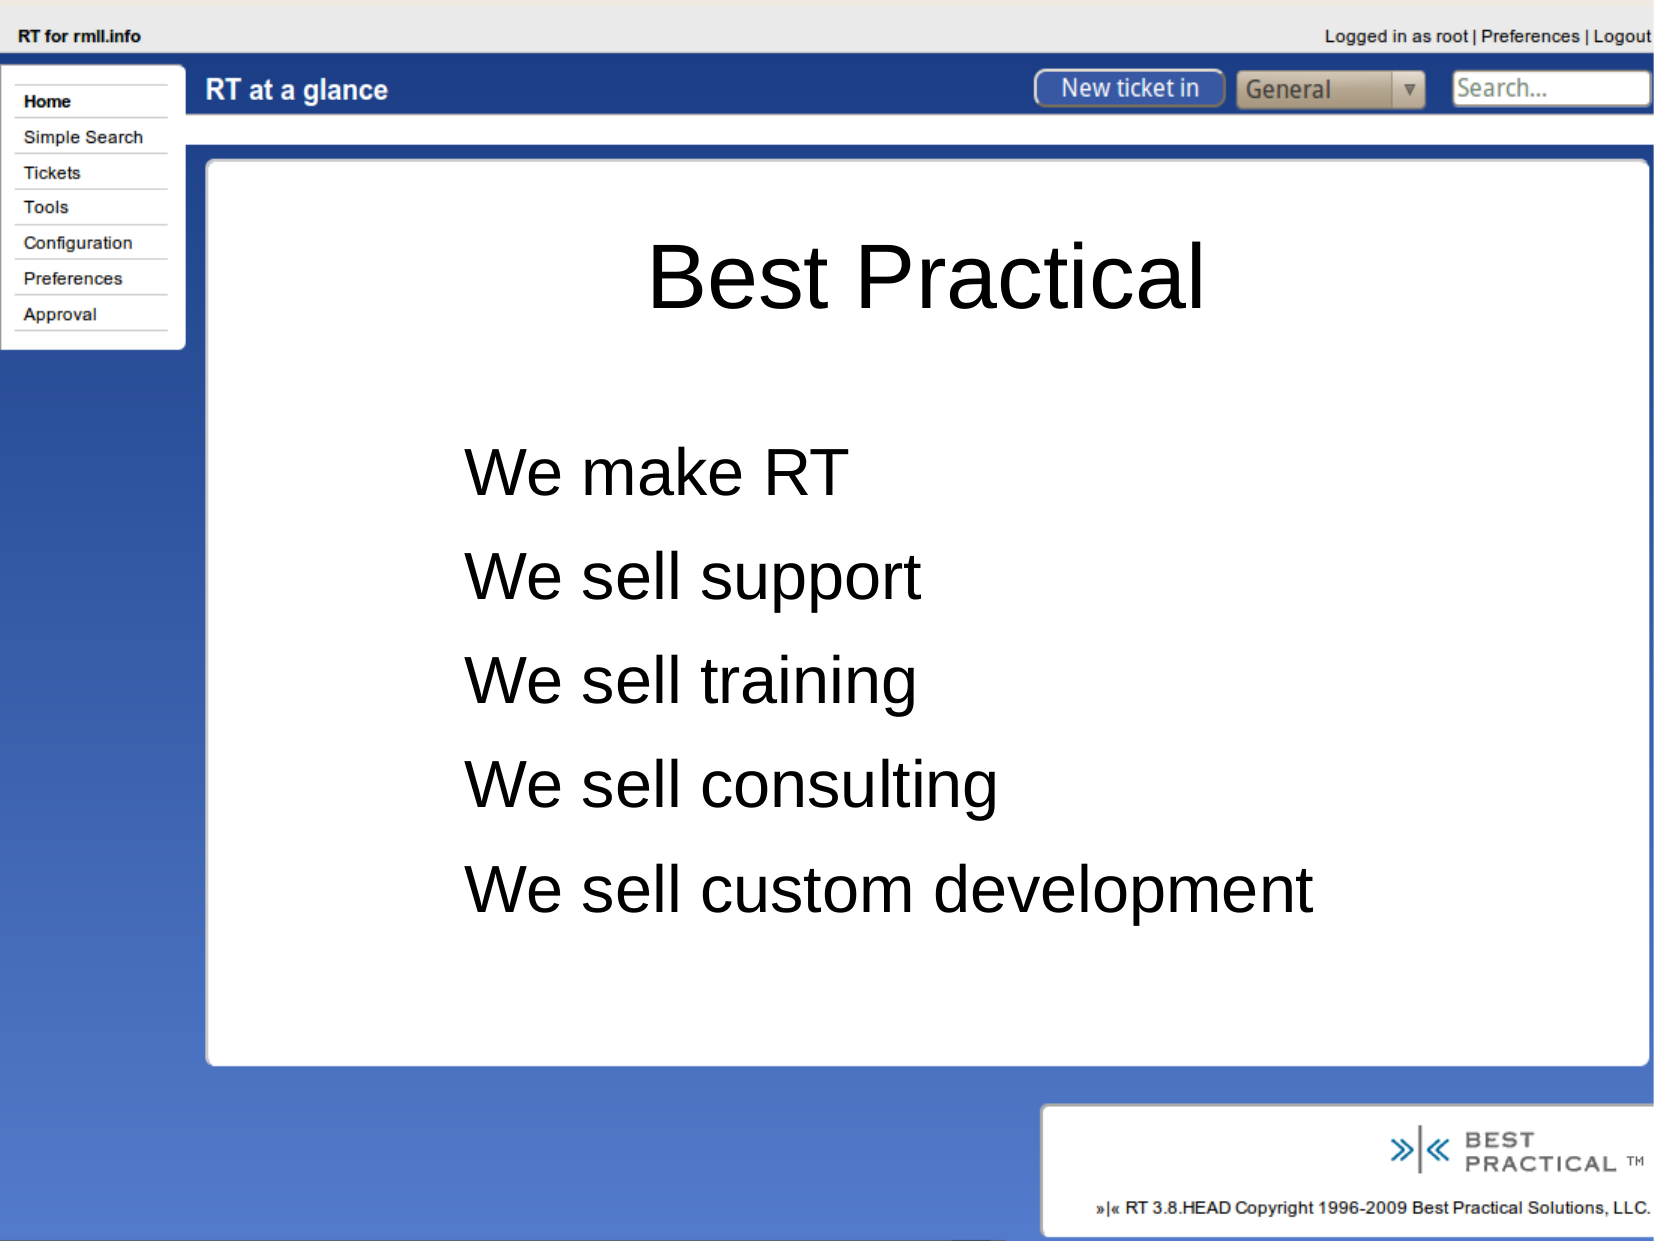

# Best Practical
We make RT
We sell support
We sell training
We sell consulting
We sell custom development